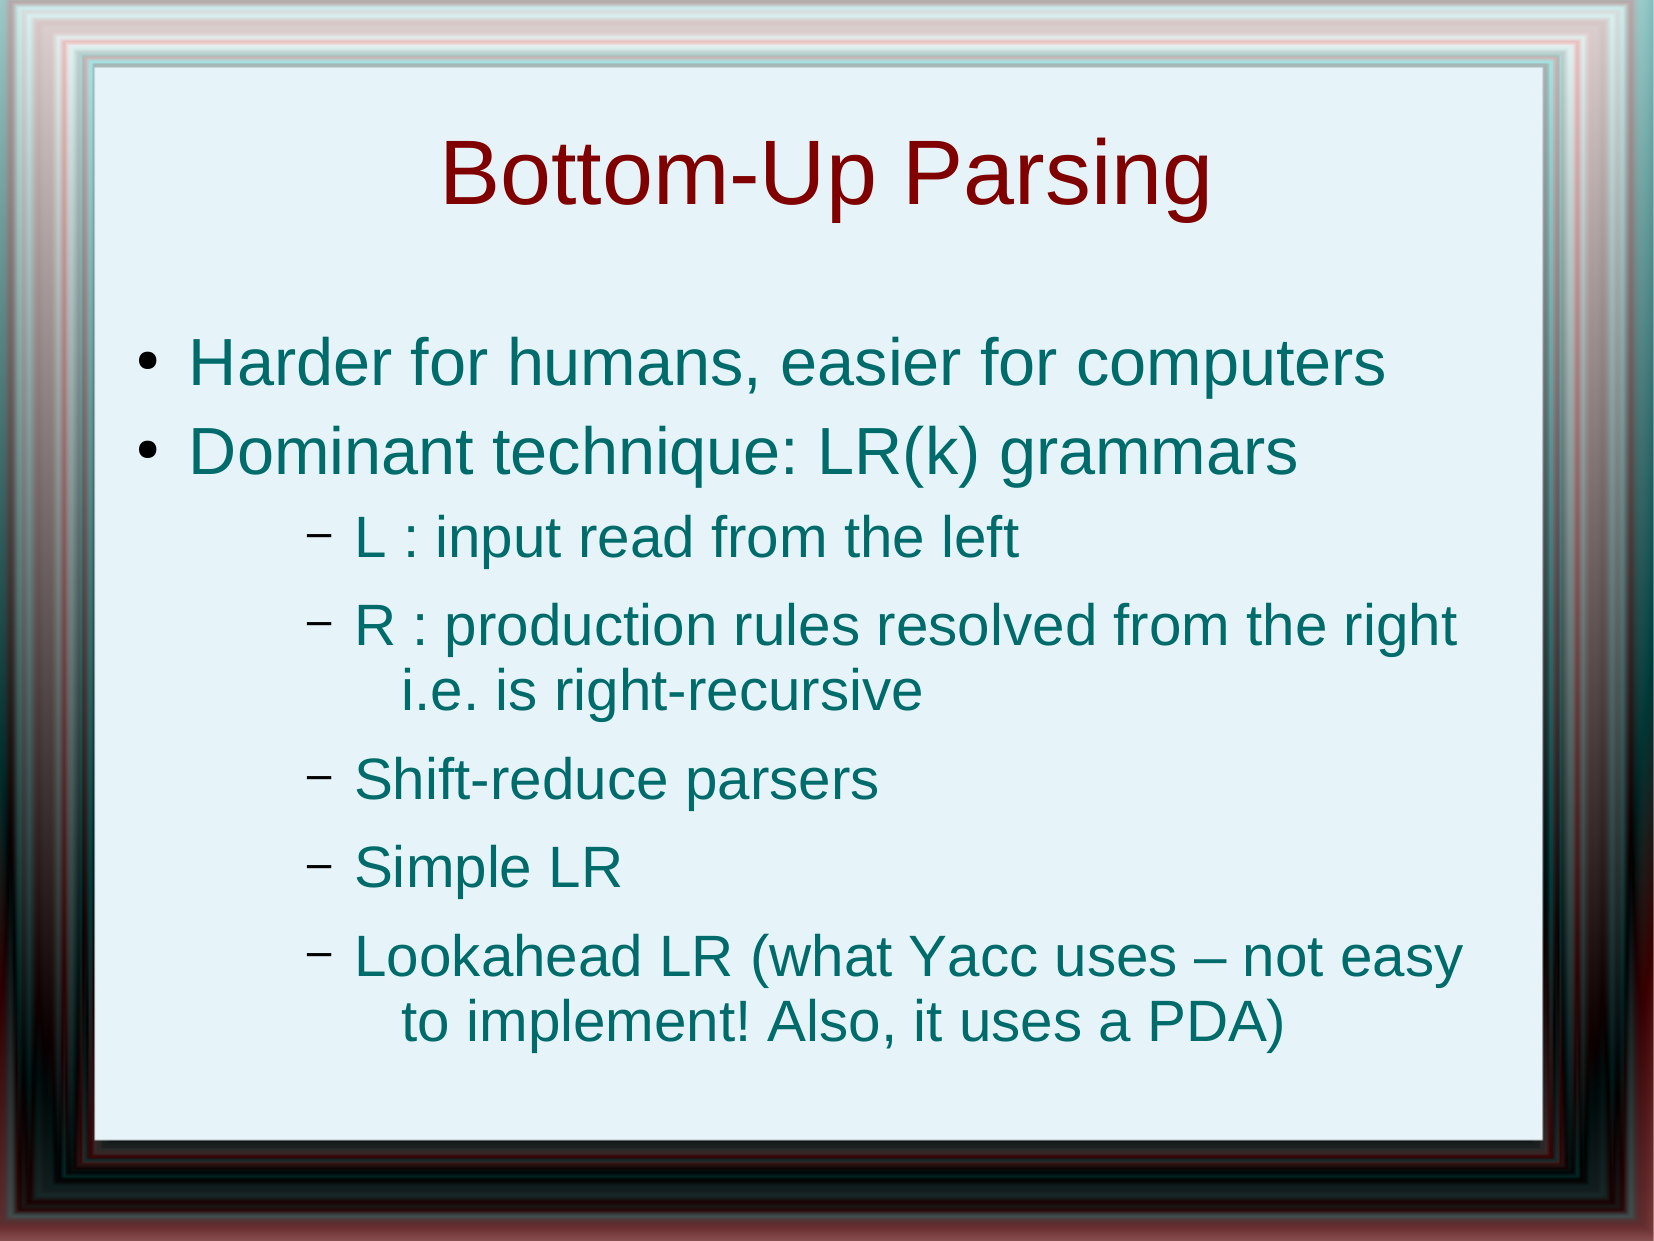

# Bottom-Up Parsing
Harder for humans, easier for computers
Dominant technique: LR(k) grammars
L : input read from the left
R : production rules resolved from the right i.e. is right-recursive
Shift-reduce parsers
Simple LR
Lookahead LR (what Yacc uses – not easy to implement! Also, it uses a PDA)